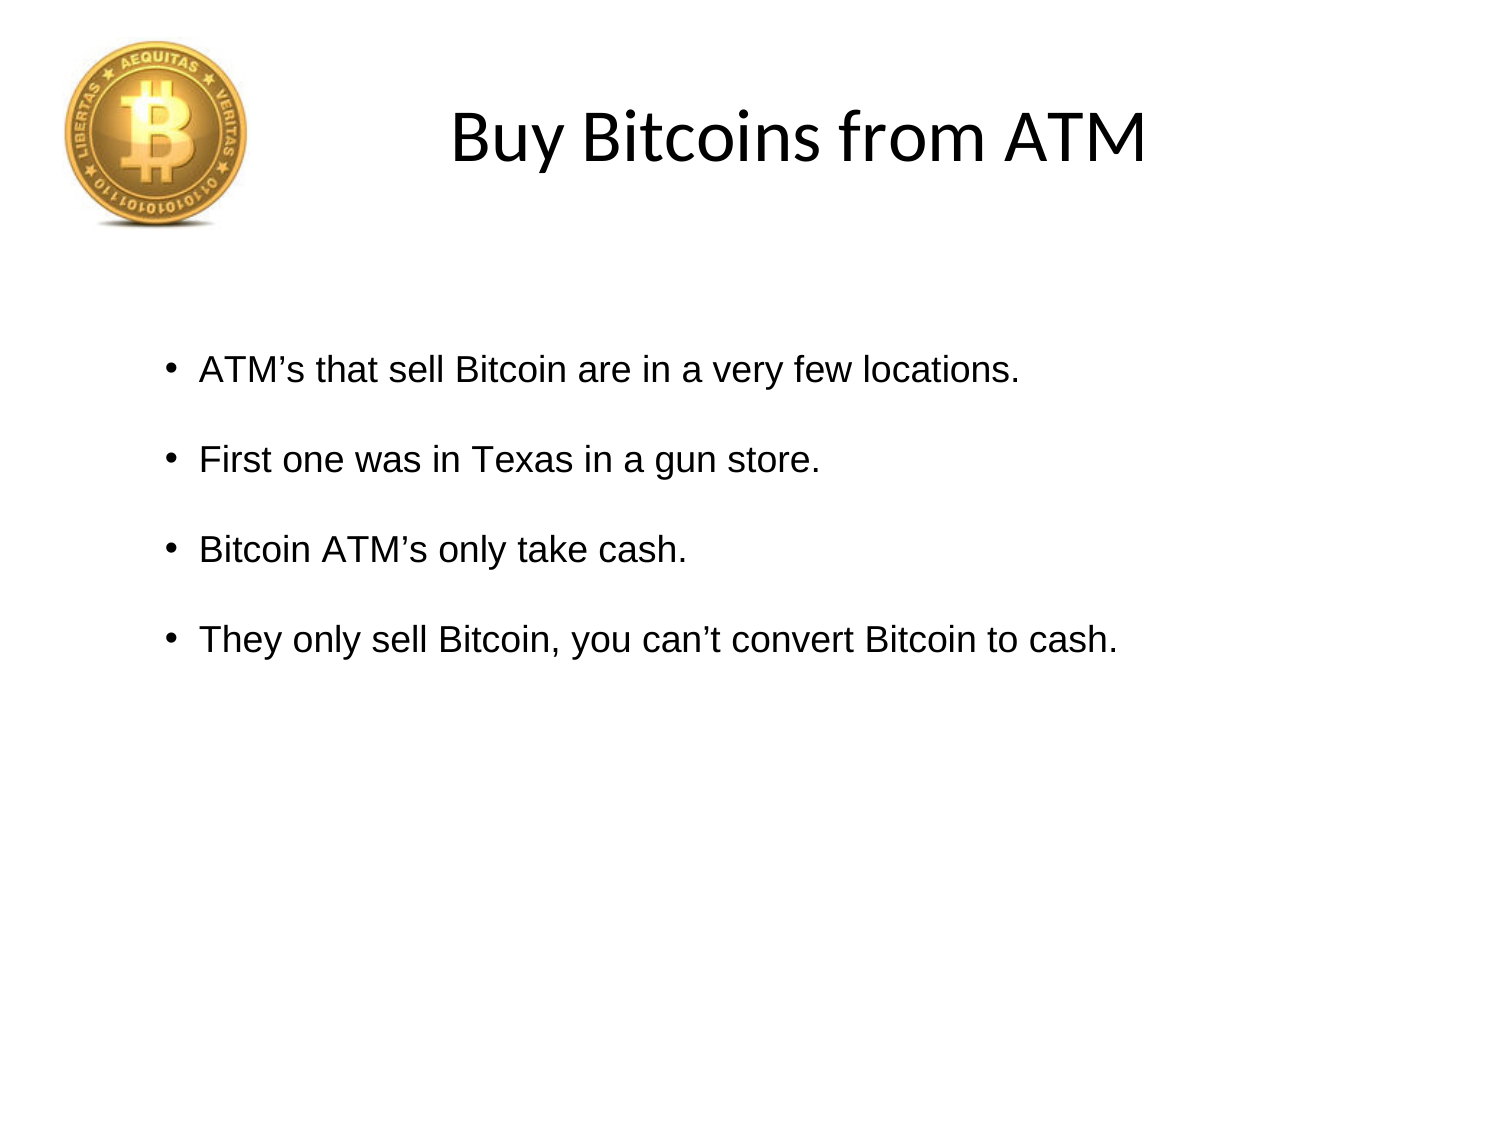

Buy Bitcoins from ATM
 ATM’s that sell Bitcoin are in a very few locations.
 First one was in Texas in a gun store.
 Bitcoin ATM’s only take cash.
 They only sell Bitcoin, you can’t convert Bitcoin to cash.